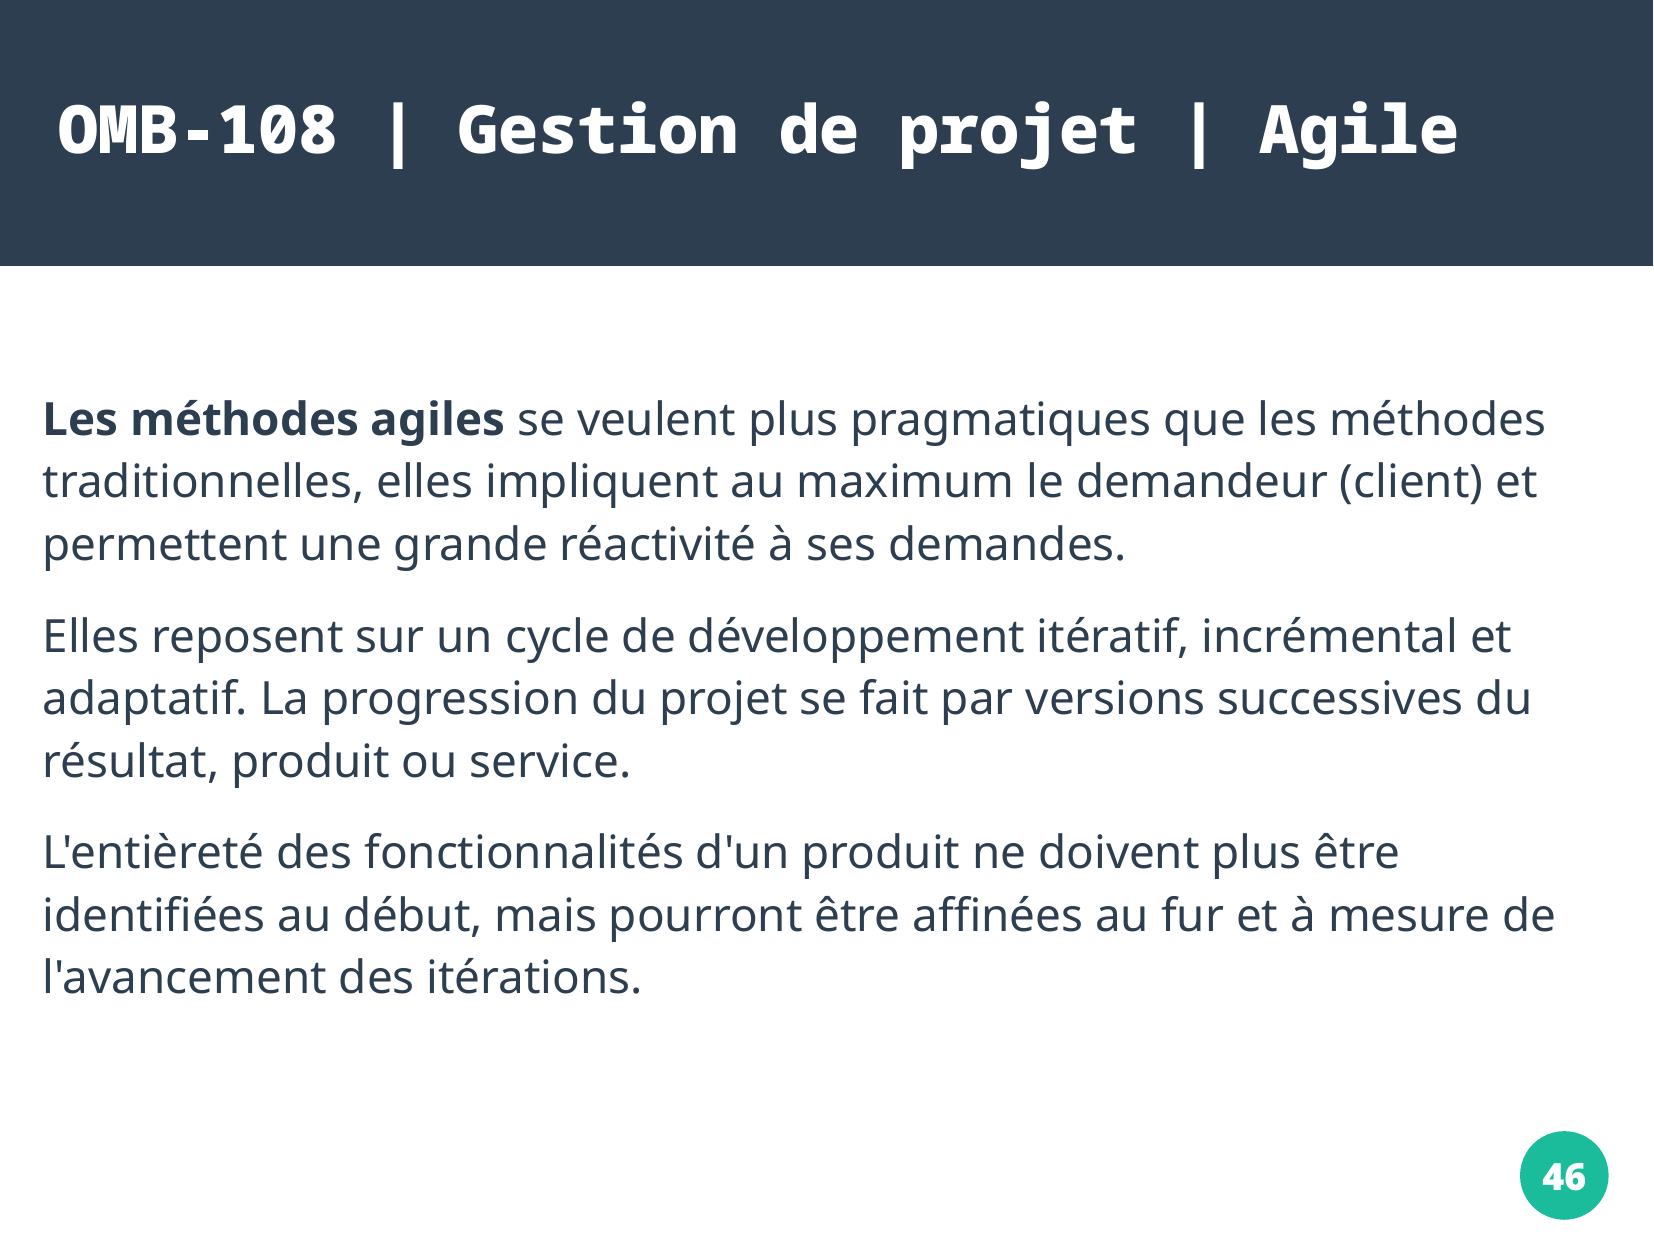

# OMB-108 | Gestion de projet | Agile
Les méthodes agiles se veulent plus pragmatiques que les méthodes traditionnelles, elles impliquent au maximum le demandeur (client) et permettent une grande réactivité à ses demandes.
Elles reposent sur un cycle de développement itératif, incrémental et adaptatif. La progression du projet se fait par versions successives du résultat, produit ou service.
L'entièreté des fonctionnalités d'un produit ne doivent plus être identifiées au début, mais pourront être affinées au fur et à mesure de l'avancement des itérations.
46